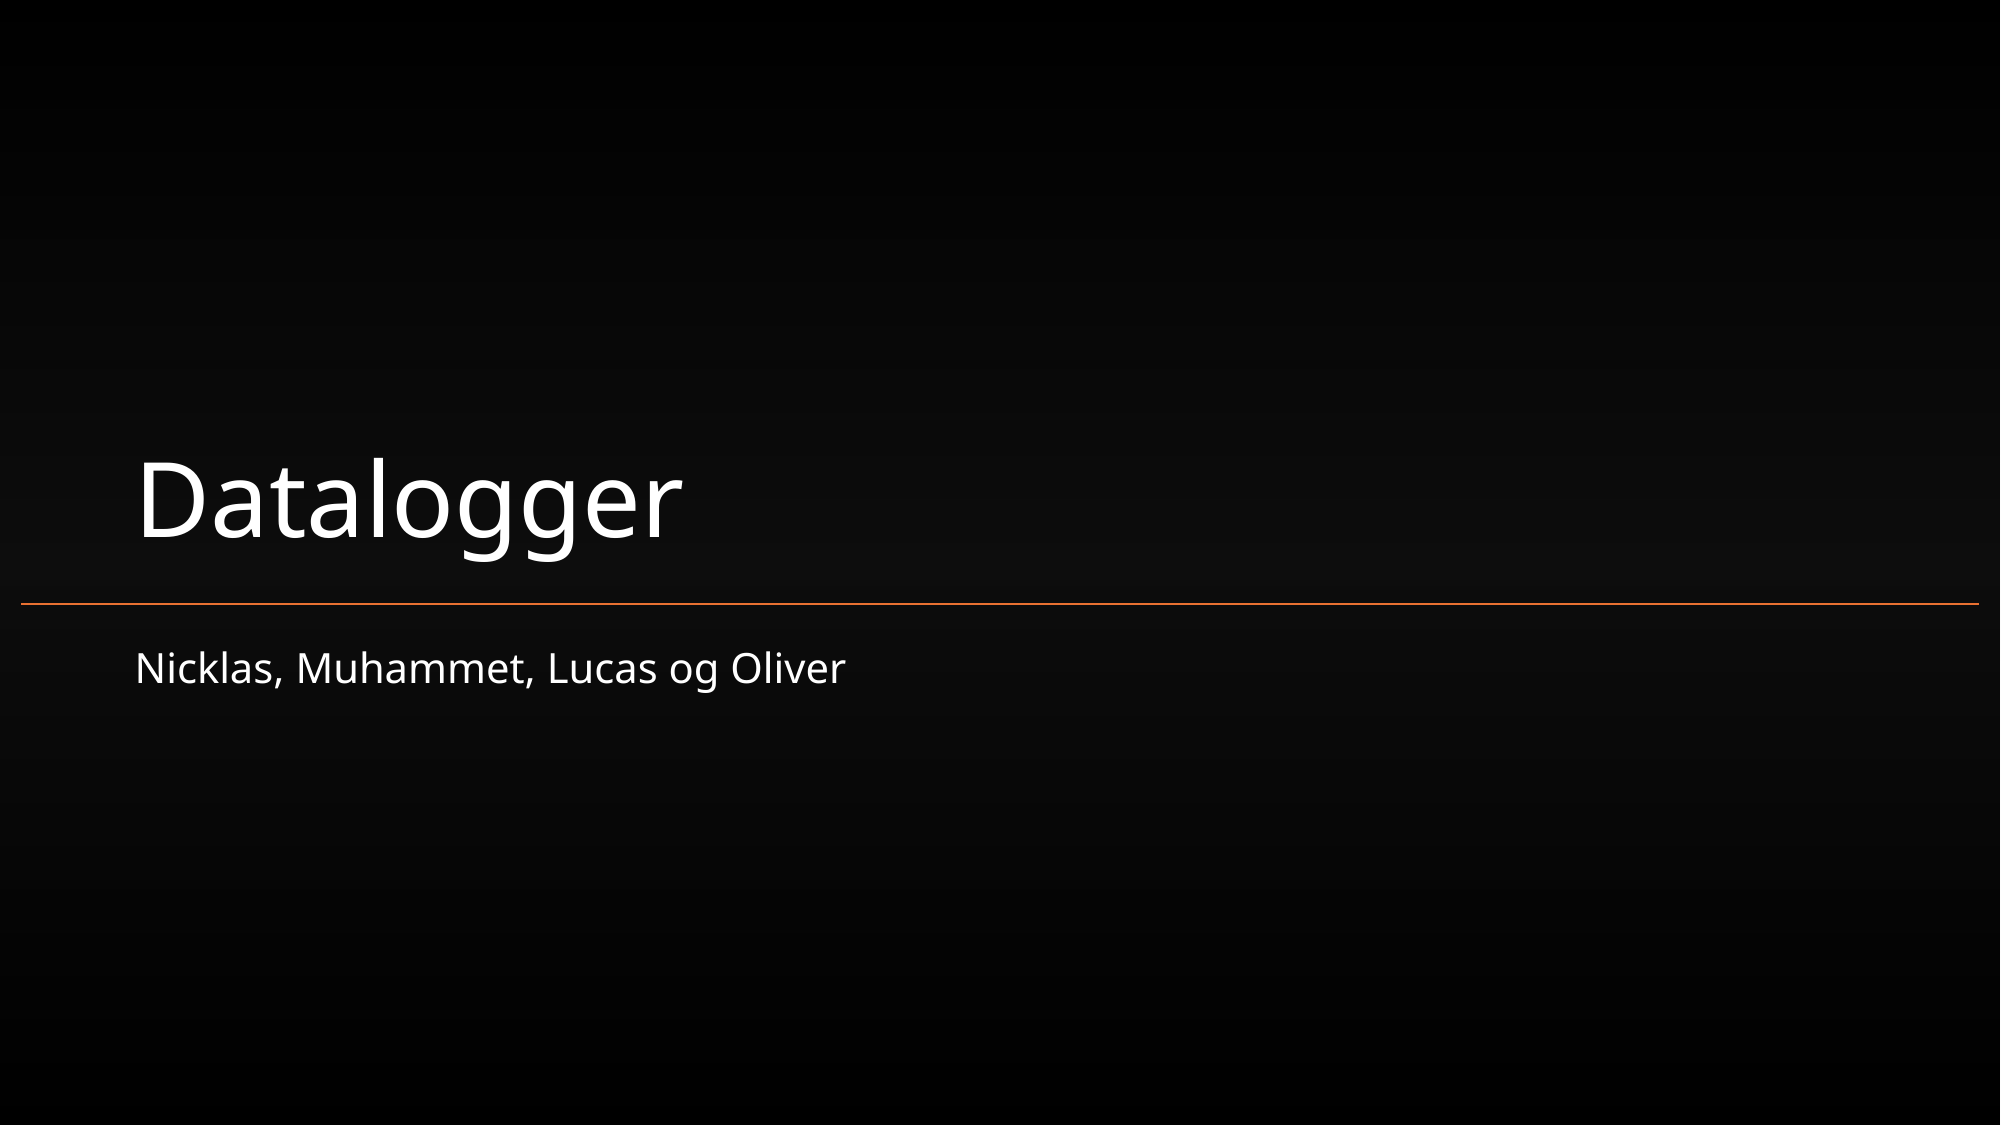

# Datalogger
Nicklas, Muhammet, Lucas og Oliver